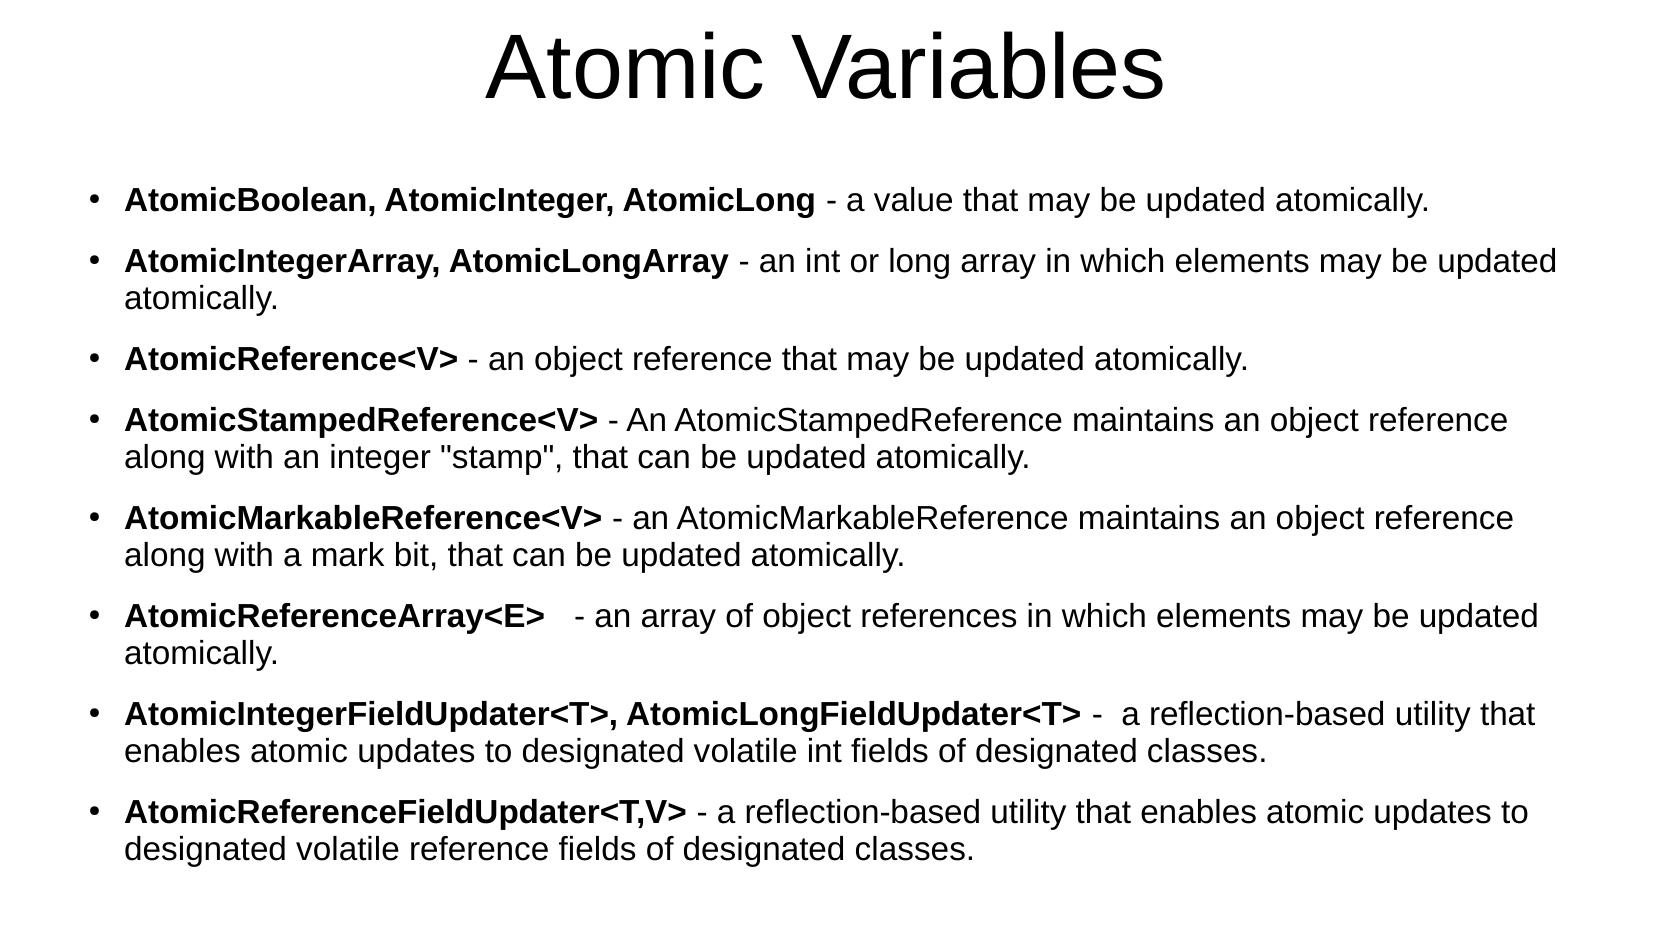

Atomic Variables
# AtomicBoolean, AtomicInteger, AtomicLong - a value that may be updated atomically.
AtomicIntegerArray, AtomicLongArray - an int or long array in which elements may be updated atomically.
AtomicReference<V> - an object reference that may be updated atomically.
AtomicStampedReference<V> - An AtomicStampedReference maintains an object reference along with an integer "stamp", that can be updated atomically.
AtomicMarkableReference<V> - an AtomicMarkableReference maintains an object reference along with a mark bit, that can be updated atomically.
AtomicReferenceArray<E>	- an array of object references in which elements may be updated atomically.
AtomicIntegerFieldUpdater<T>, AtomicLongFieldUpdater<T> - a reflection-based utility that enables atomic updates to designated volatile int fields of designated classes.
AtomicReferenceFieldUpdater<T,V> - a reflection-based utility that enables atomic updates to designated volatile reference fields of designated classes.